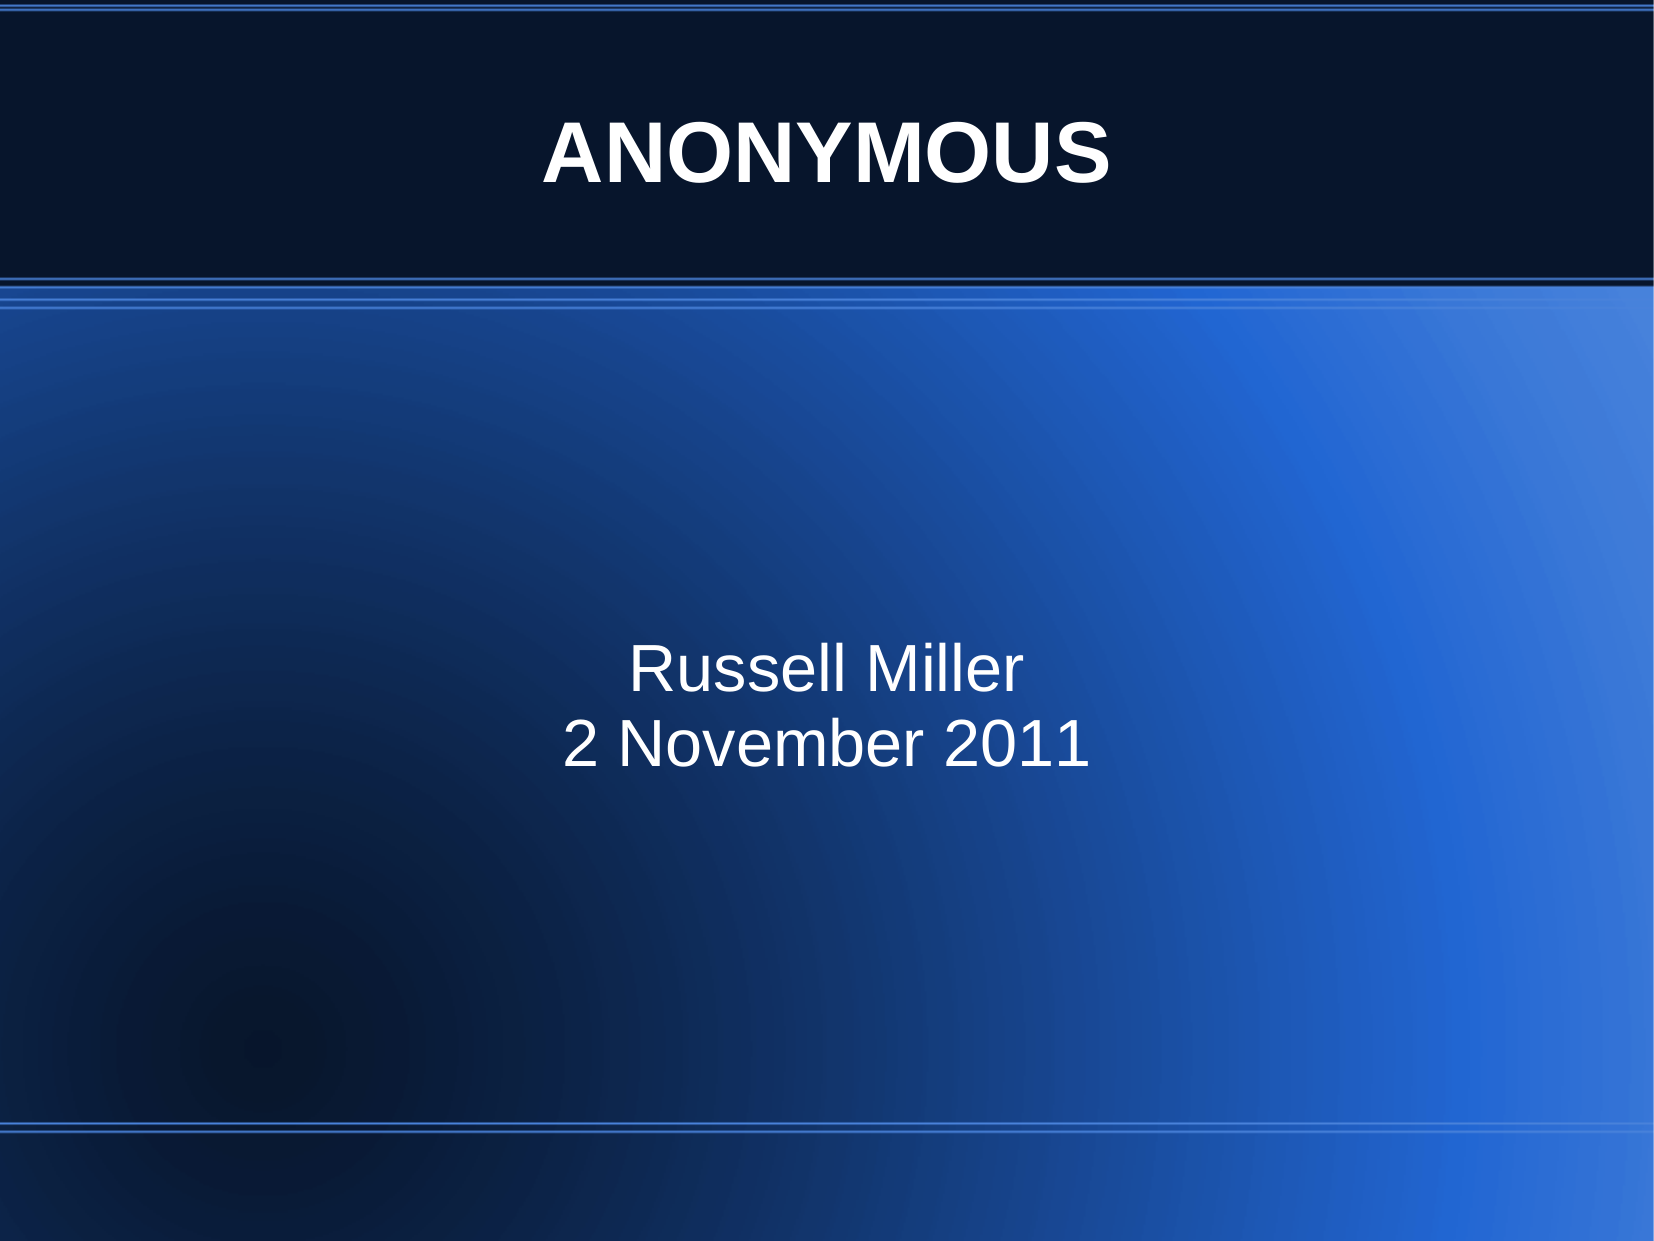

# ANONYMOUS
Russell Miller
2 November 2011